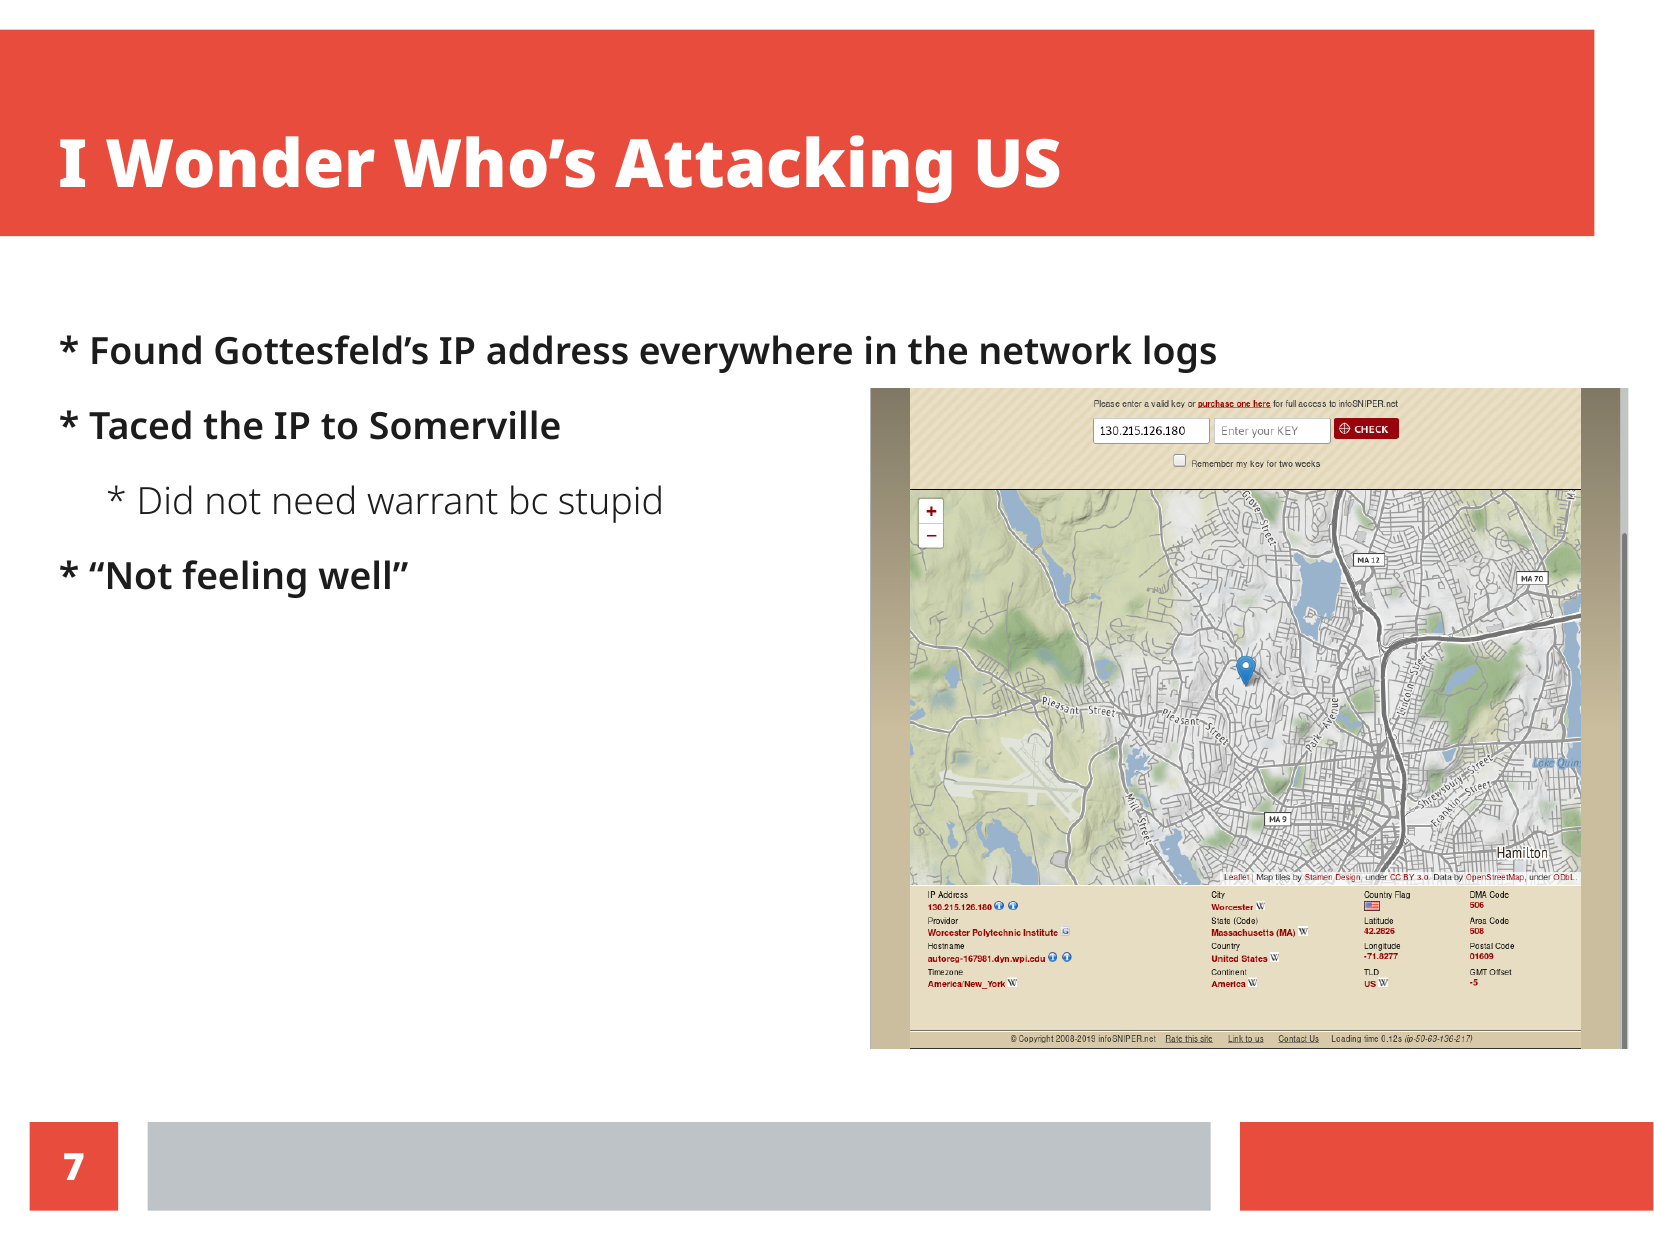

# I Wonder Who’s Attacking US
* Found Gottesfeld’s IP address everywhere in the network logs
* Taced the IP to Somerville
* Did not need warrant bc stupid
* “Not feeling well”
7